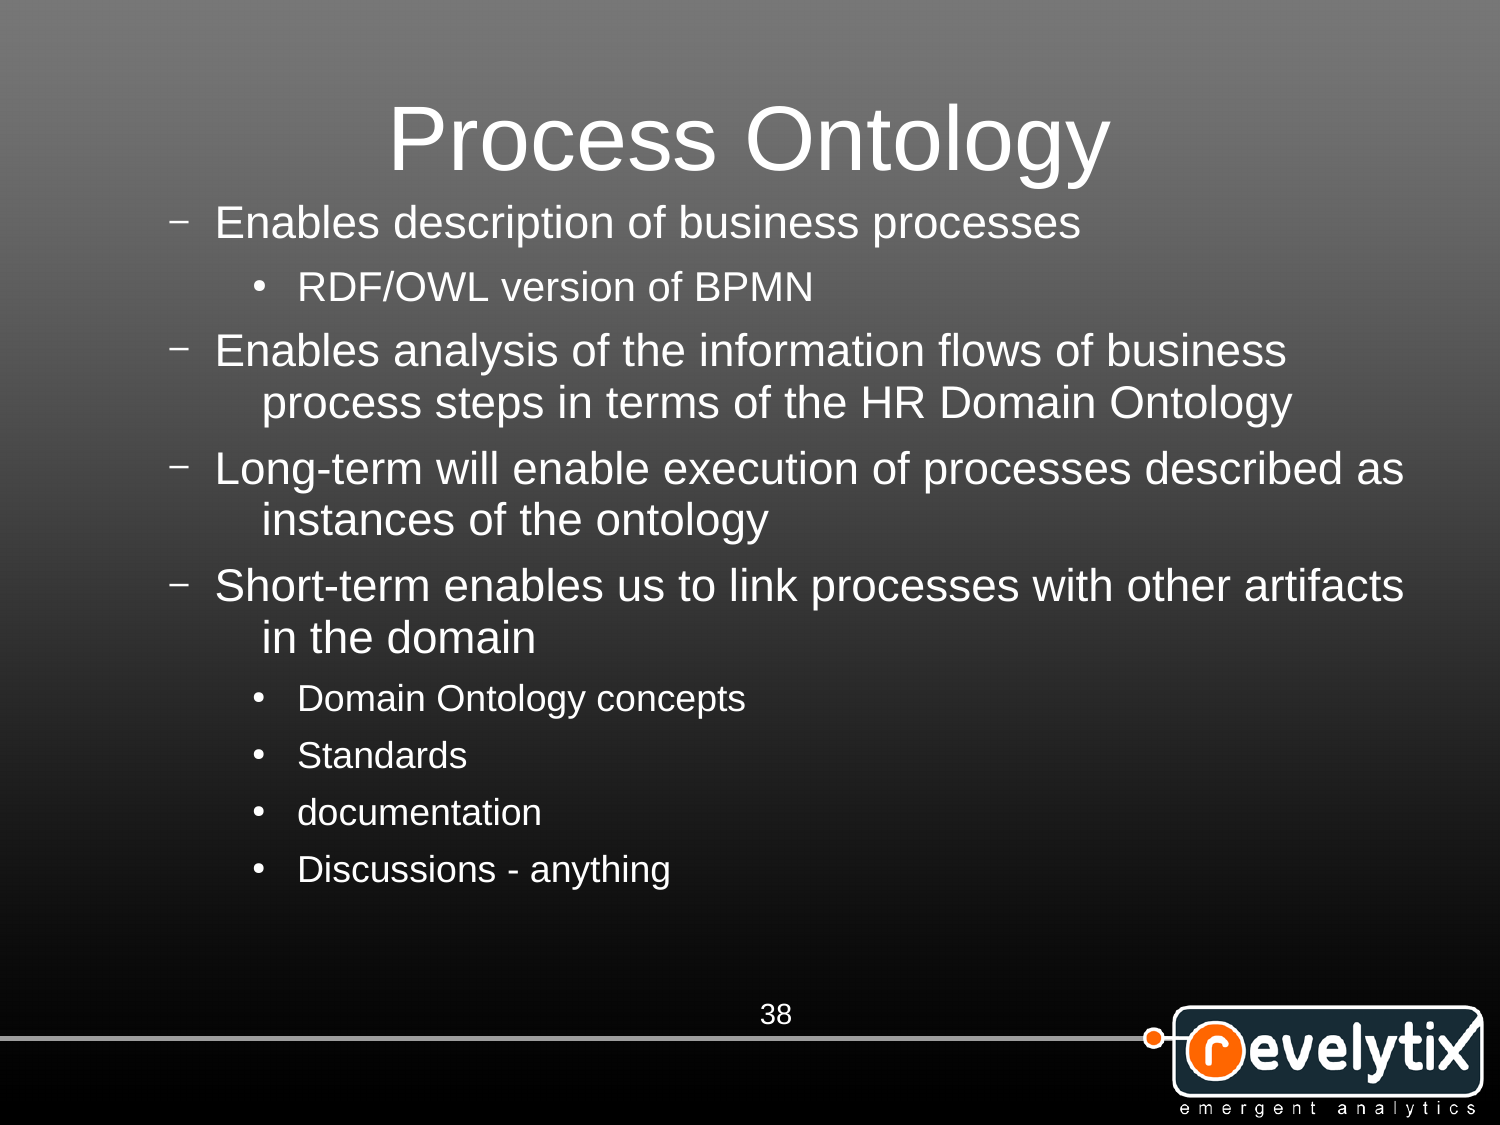

# Process Ontology
Enables description of business processes
RDF/OWL version of BPMN
Enables analysis of the information flows of business process steps in terms of the HR Domain Ontology
Long-term will enable execution of processes described as instances of the ontology
Short-term enables us to link processes with other artifacts in the domain
Domain Ontology concepts
Standards
documentation
Discussions - anything
38